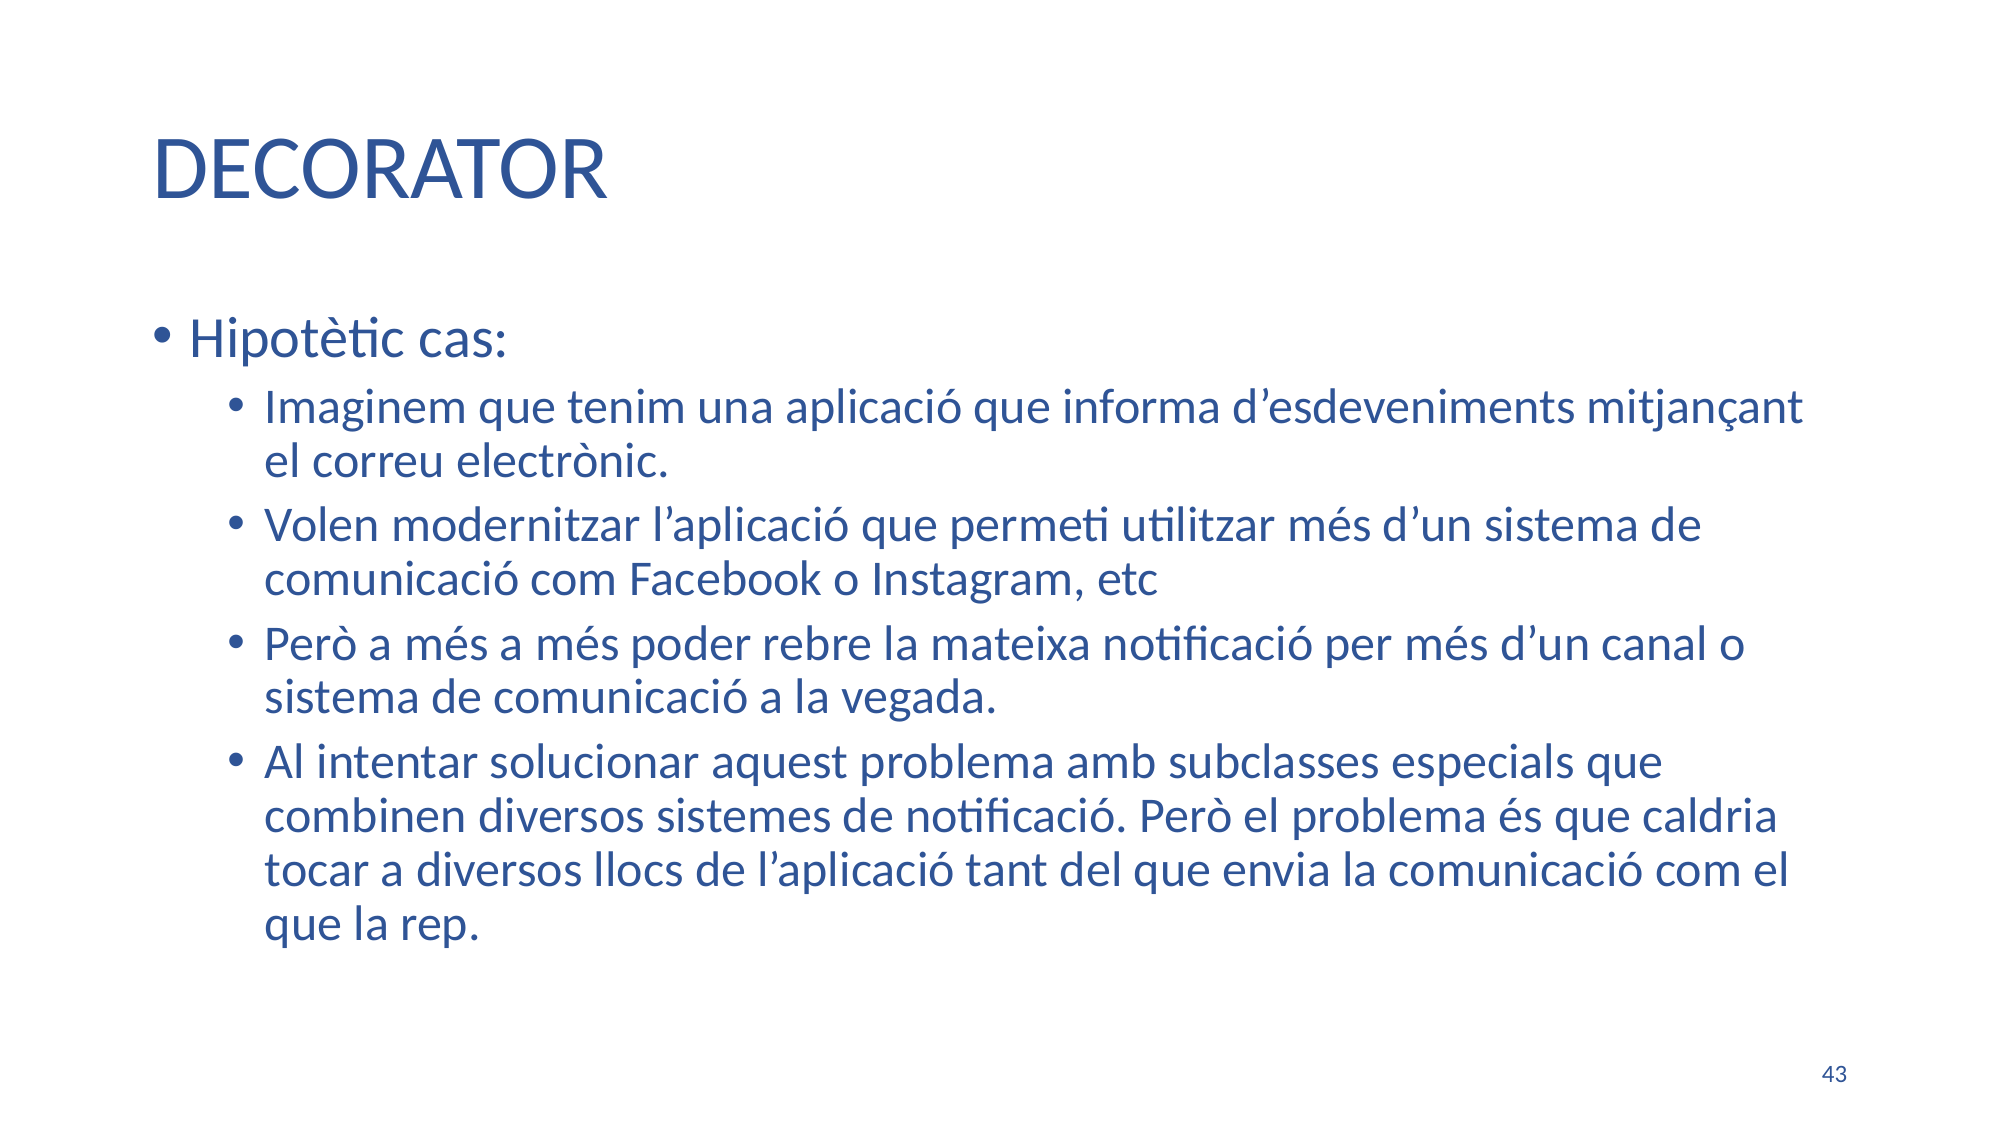

# DECORATOR
Hipotètic cas:
Imaginem que tenim una aplicació que informa d’esdeveniments mitjançant el correu electrònic.
Volen modernitzar l’aplicació que permeti utilitzar més d’un sistema de comunicació com Facebook o Instagram, etc
Però a més a més poder rebre la mateixa notificació per més d’un canal o sistema de comunicació a la vegada.
Al intentar solucionar aquest problema amb subclasses especials que combinen diversos sistemes de notificació. Però el problema és que caldria tocar a diversos llocs de l’aplicació tant del que envia la comunicació com el que la rep.